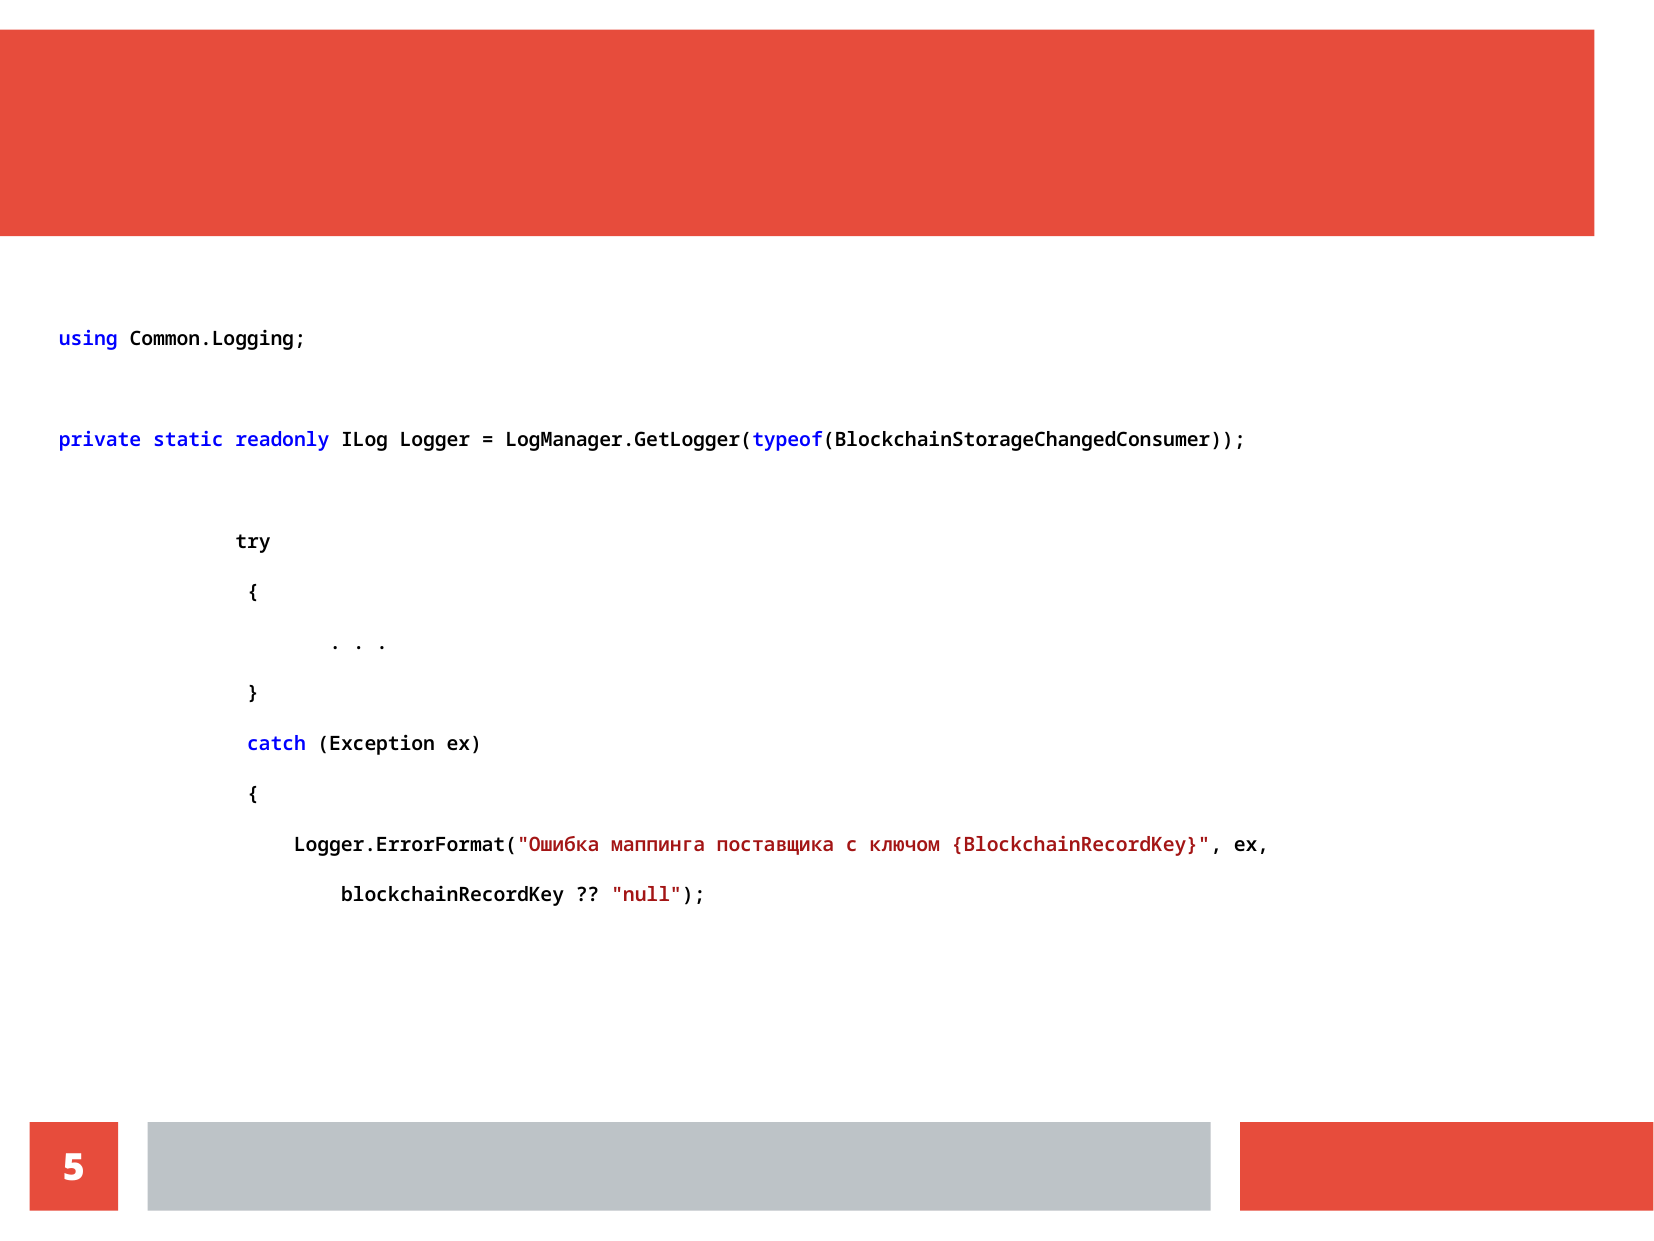

#
using Common.Logging;
private static readonly ILog Logger = LogManager.GetLogger(typeof(BlockchainStorageChangedConsumer));
 try
 {
 . . .
 }
 catch (Exception ex)
 {
 Logger.ErrorFormat("Ошибка маппинга поставщика с ключом {BlockchainRecordKey}", ex,
 blockchainRecordKey ?? "null");
5